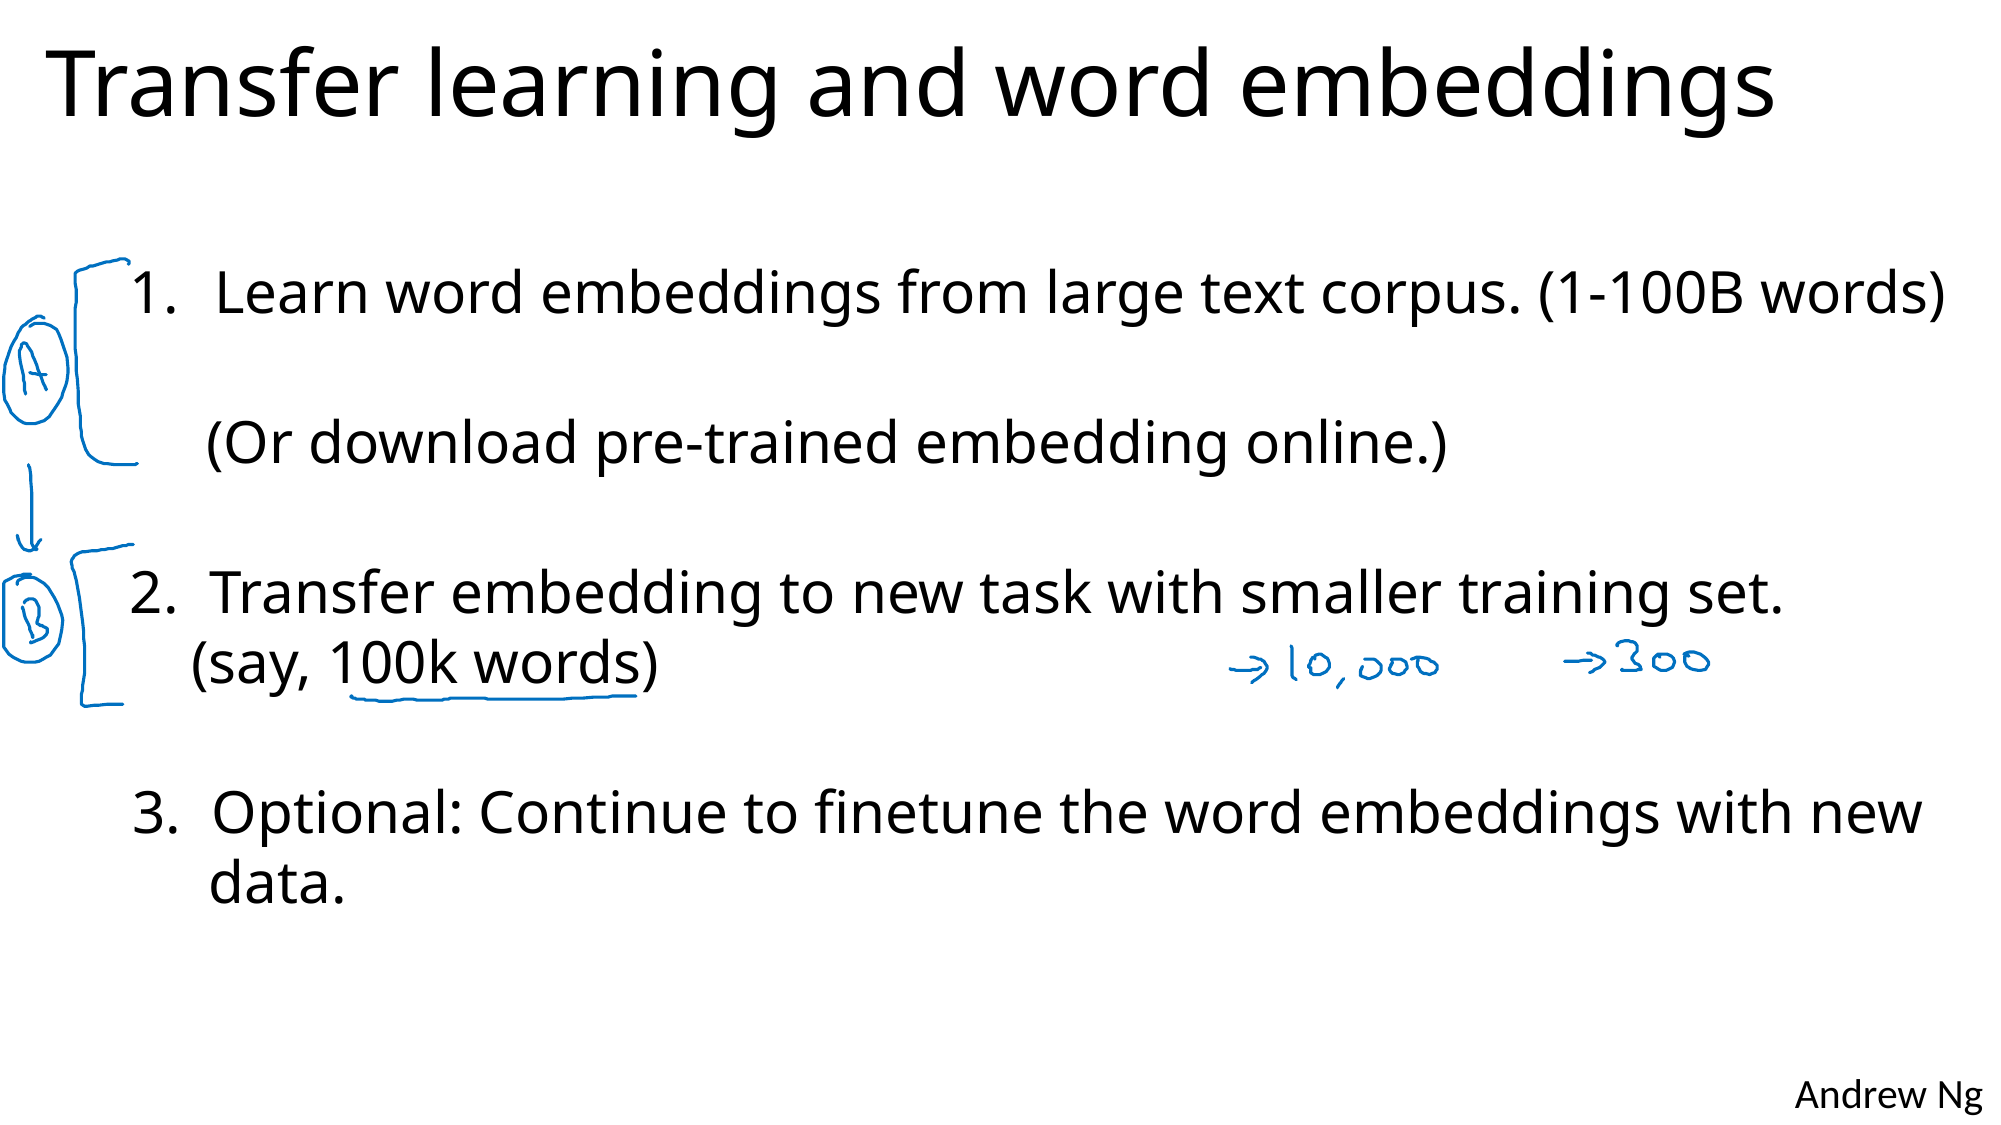

# Transfer learning and word embeddings
Learn word embeddings from large text corpus. (1-100B words)
 (Or download pre-trained embedding online.)
2. Transfer embedding to new task with smaller training set.
 (say, 100k words)
3. Optional: Continue to finetune the word embeddings with new
 data.